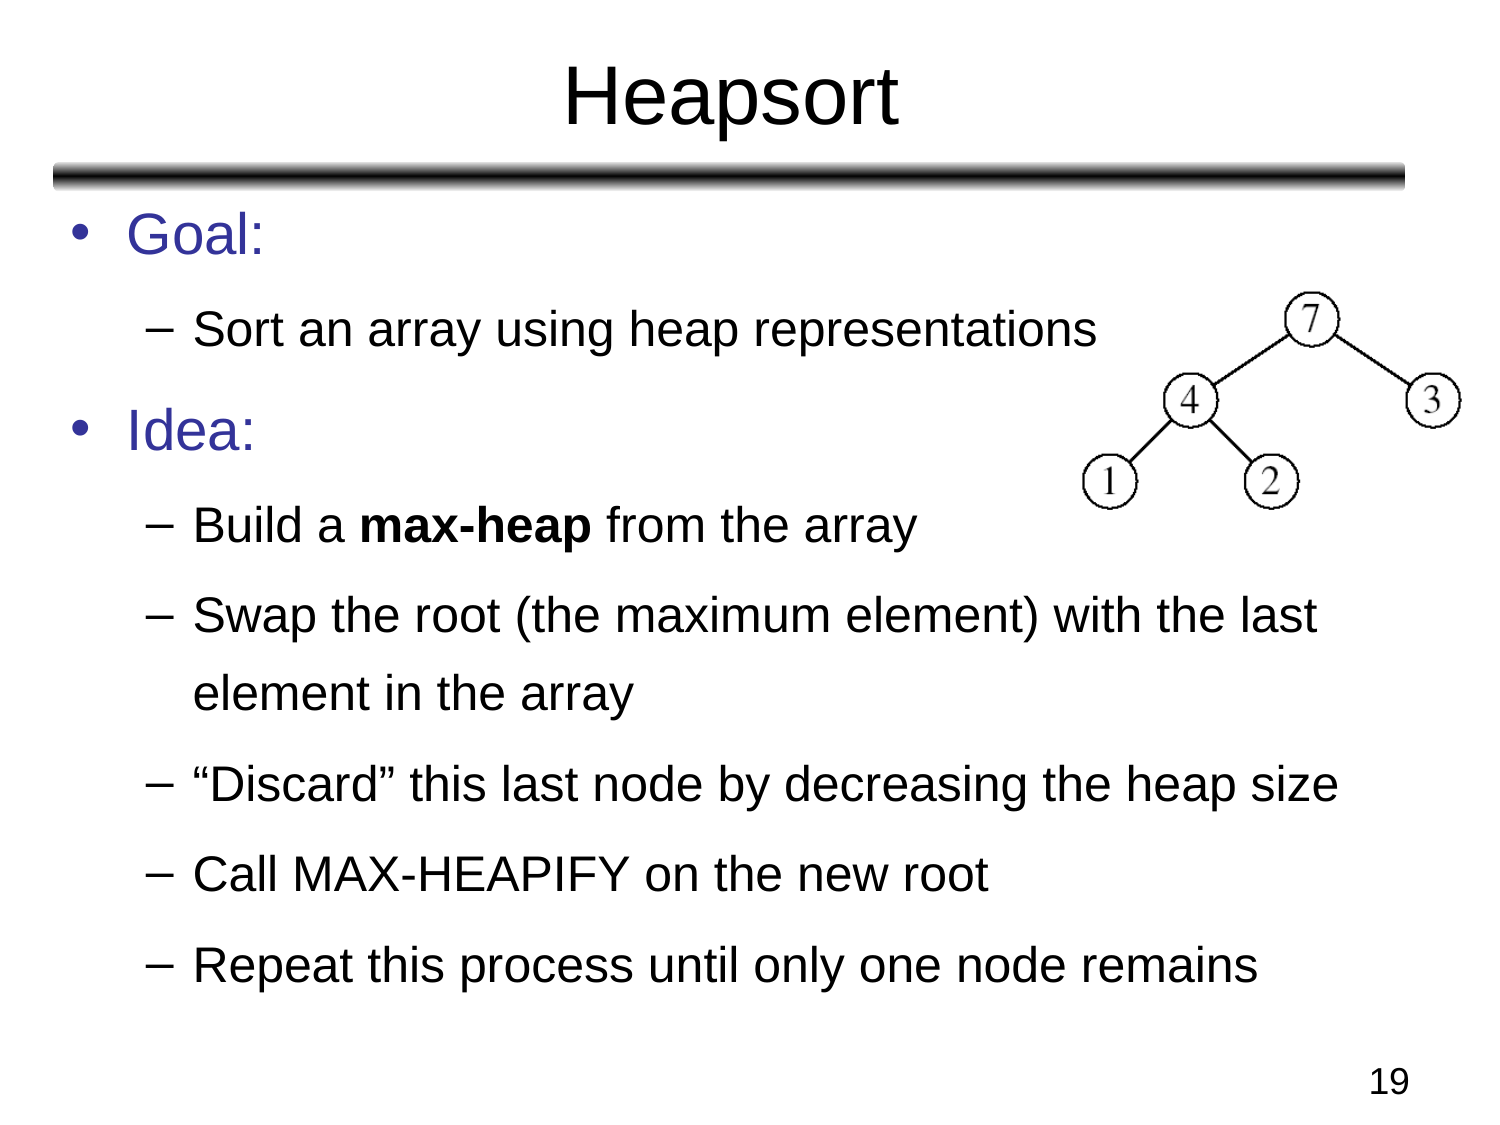

# Heapsort
Goal:
Sort an array using heap representations
Idea:
Build a max-heap from the array
Swap the root (the maximum element) with the last element in the array
“Discard” this last node by decreasing the heap size
Call MAX-HEAPIFY on the new root
Repeat this process until only one node remains
19